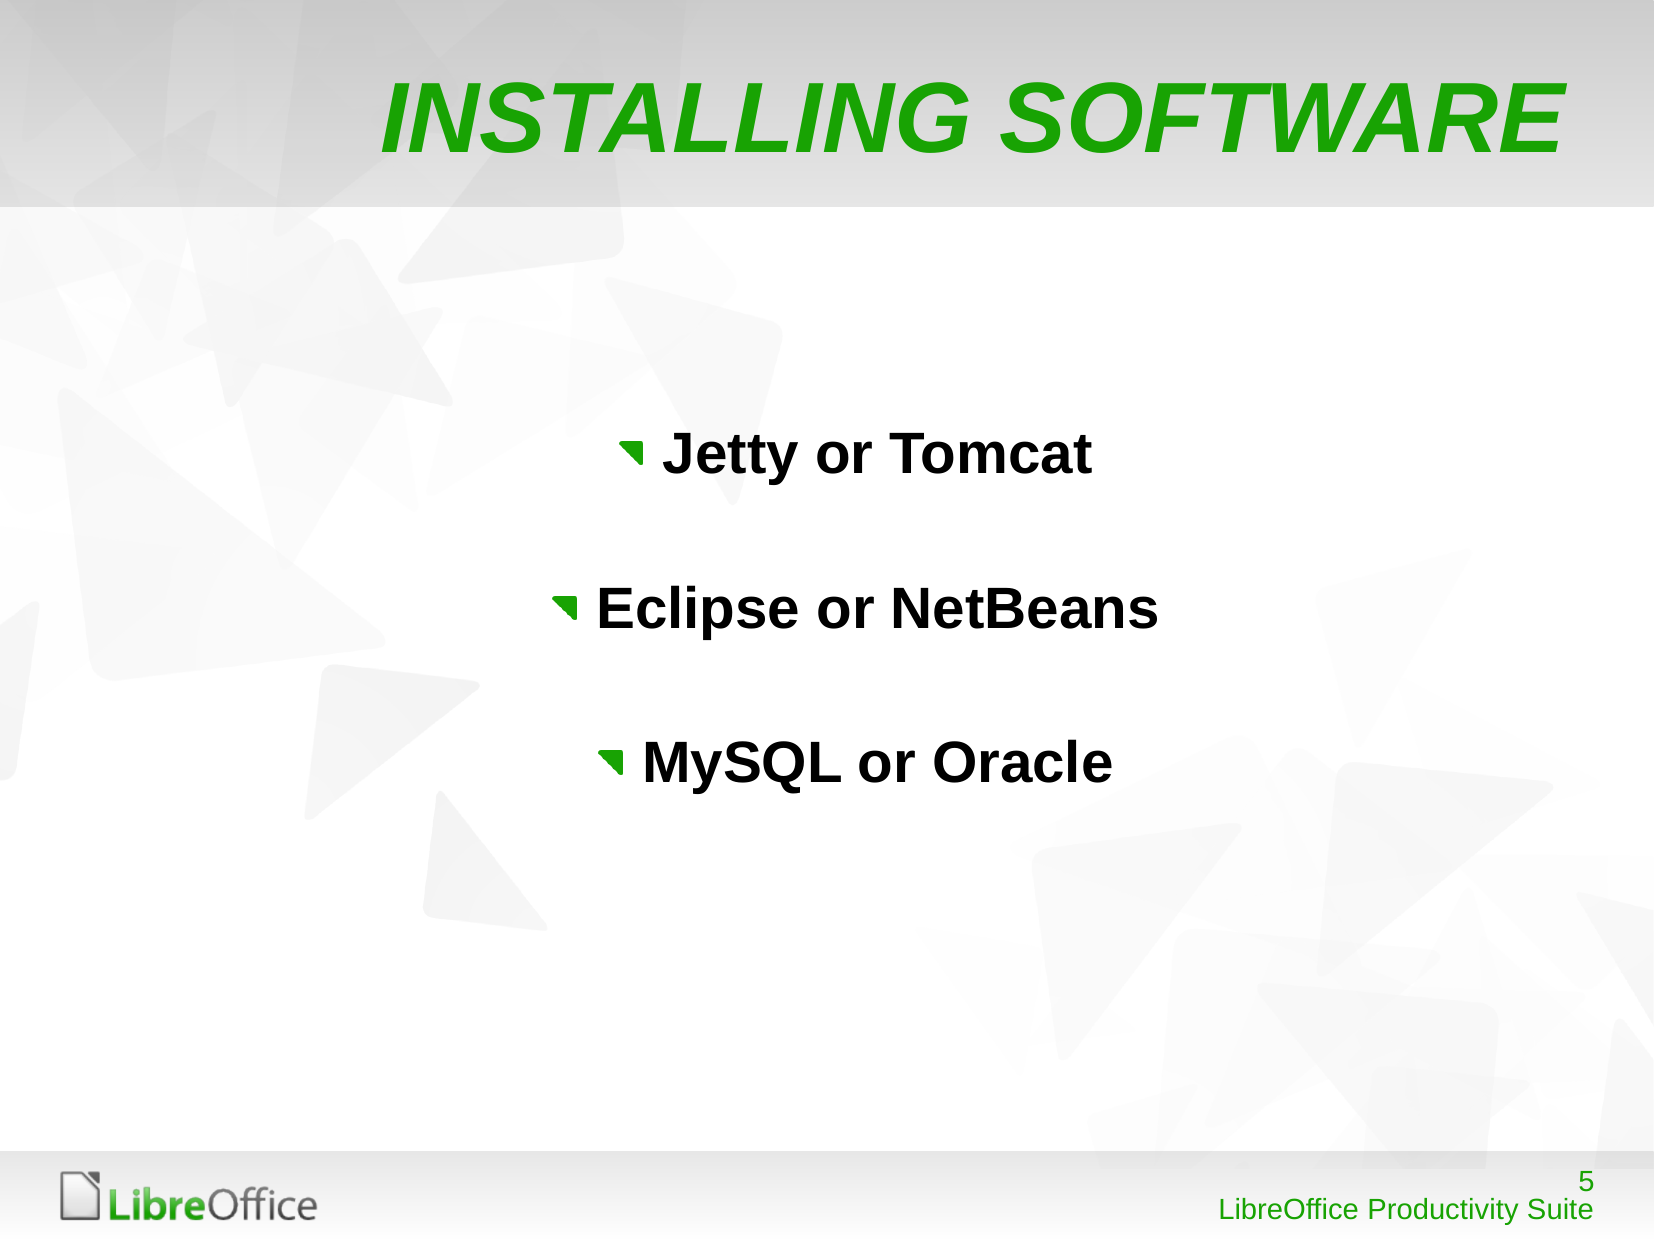

# INSTALLING SOFTWARE
Jetty or Tomcat
Eclipse or NetBeans
MySQL or Oracle
5
LibreOffice Productivity Suite